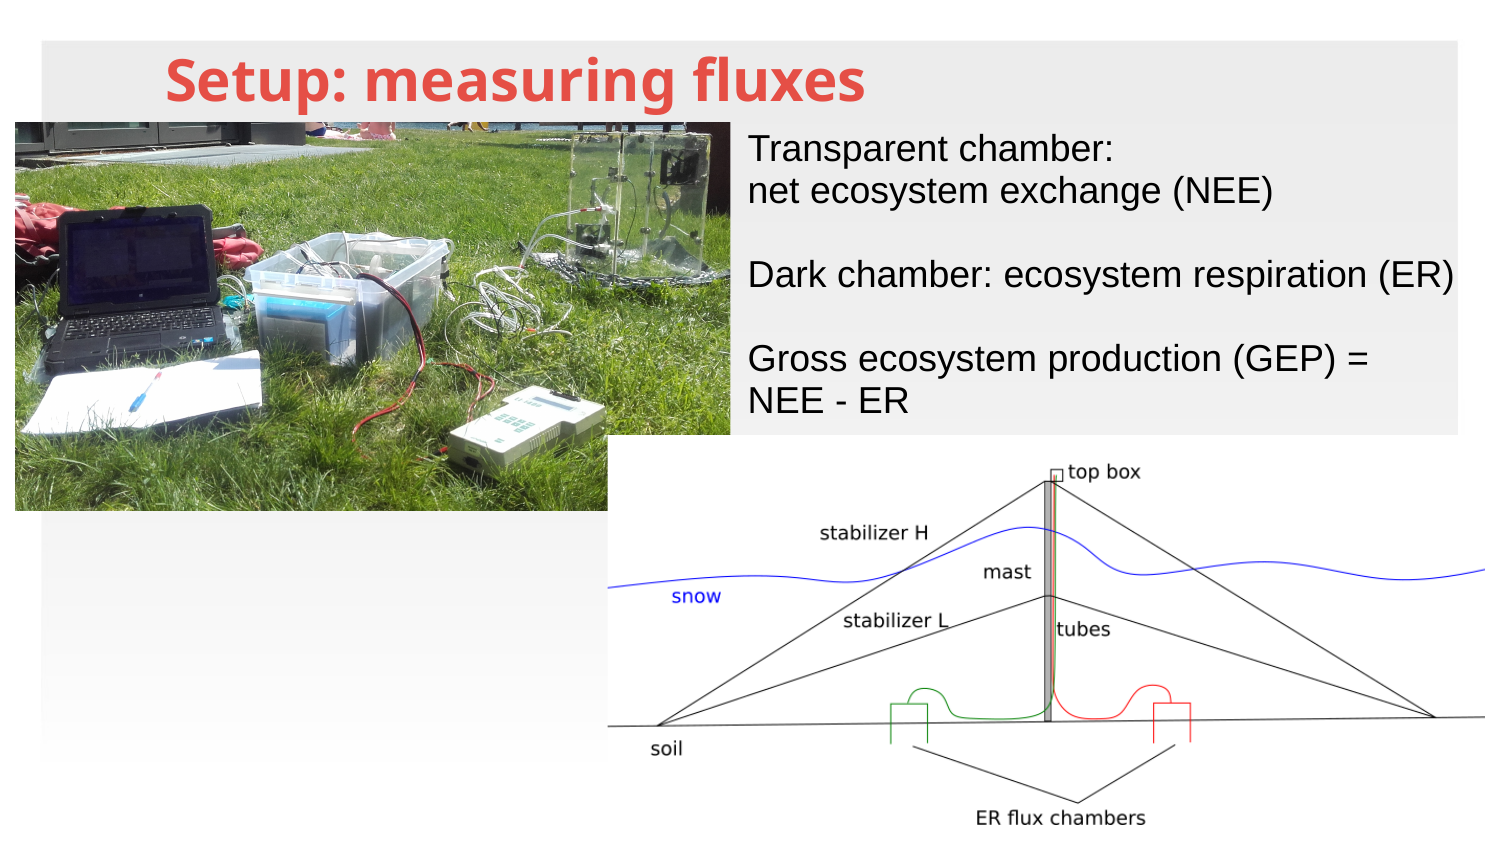

# Setup: measuring fluxes
Transparent chamber:
net ecosystem exchange (NEE)
Dark chamber: ecosystem respiration (ER)
Gross ecosystem production (GEP) =
NEE - ER